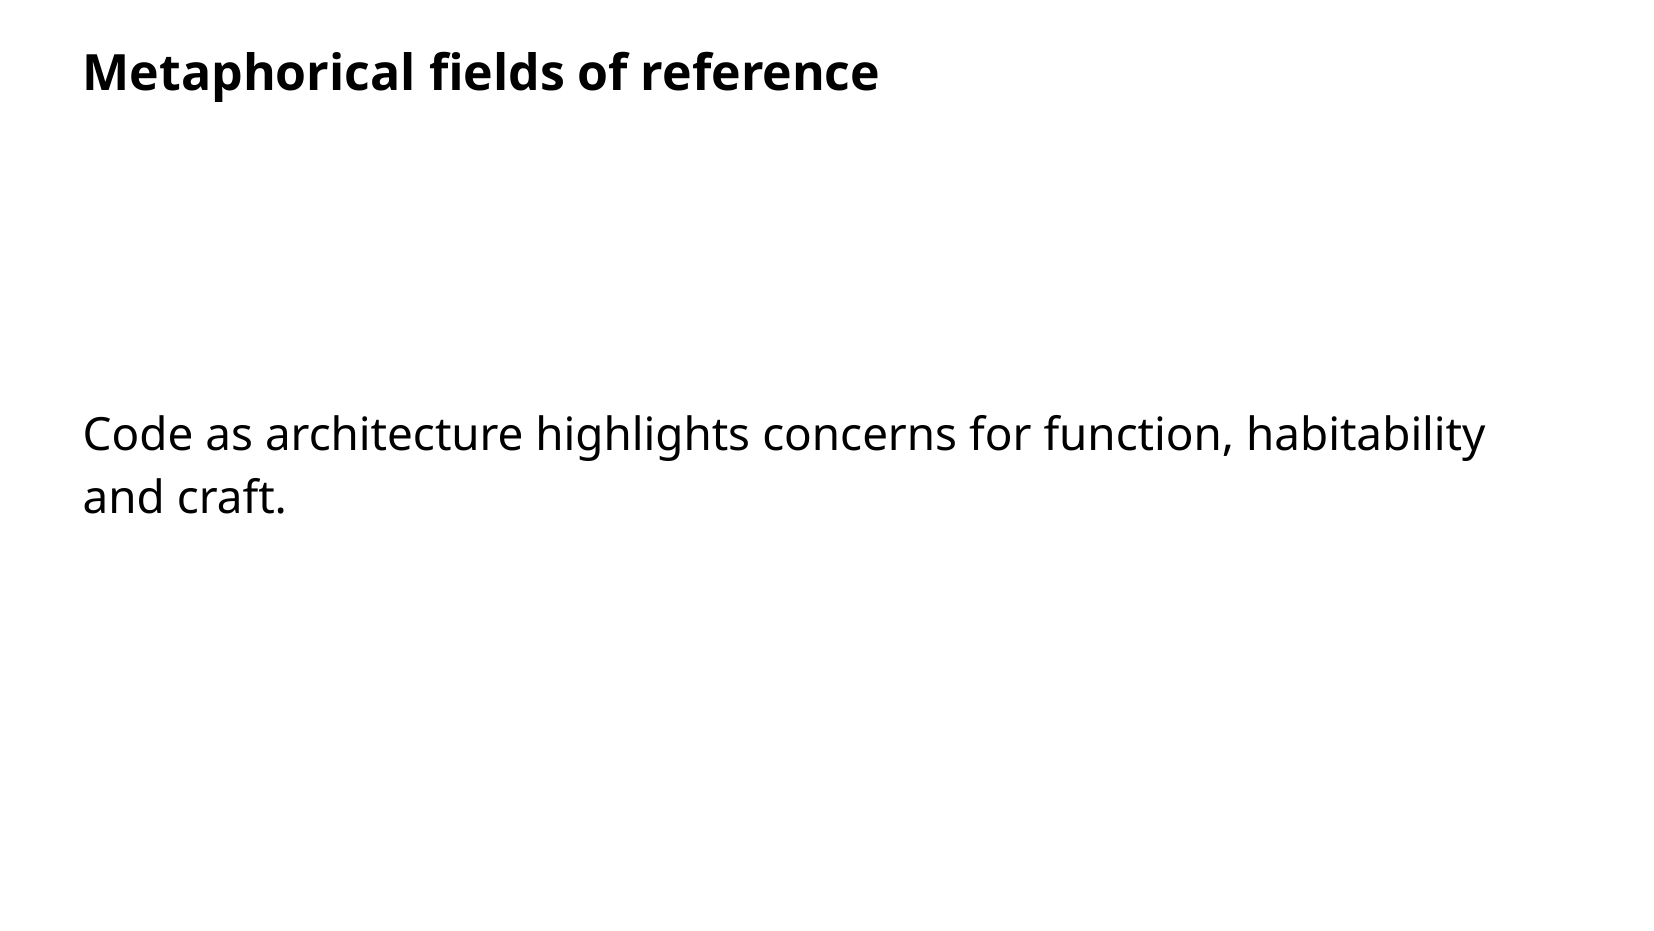

# Metaphorical fields of reference
Code as architecture highlights concerns for function, habitability and craft.